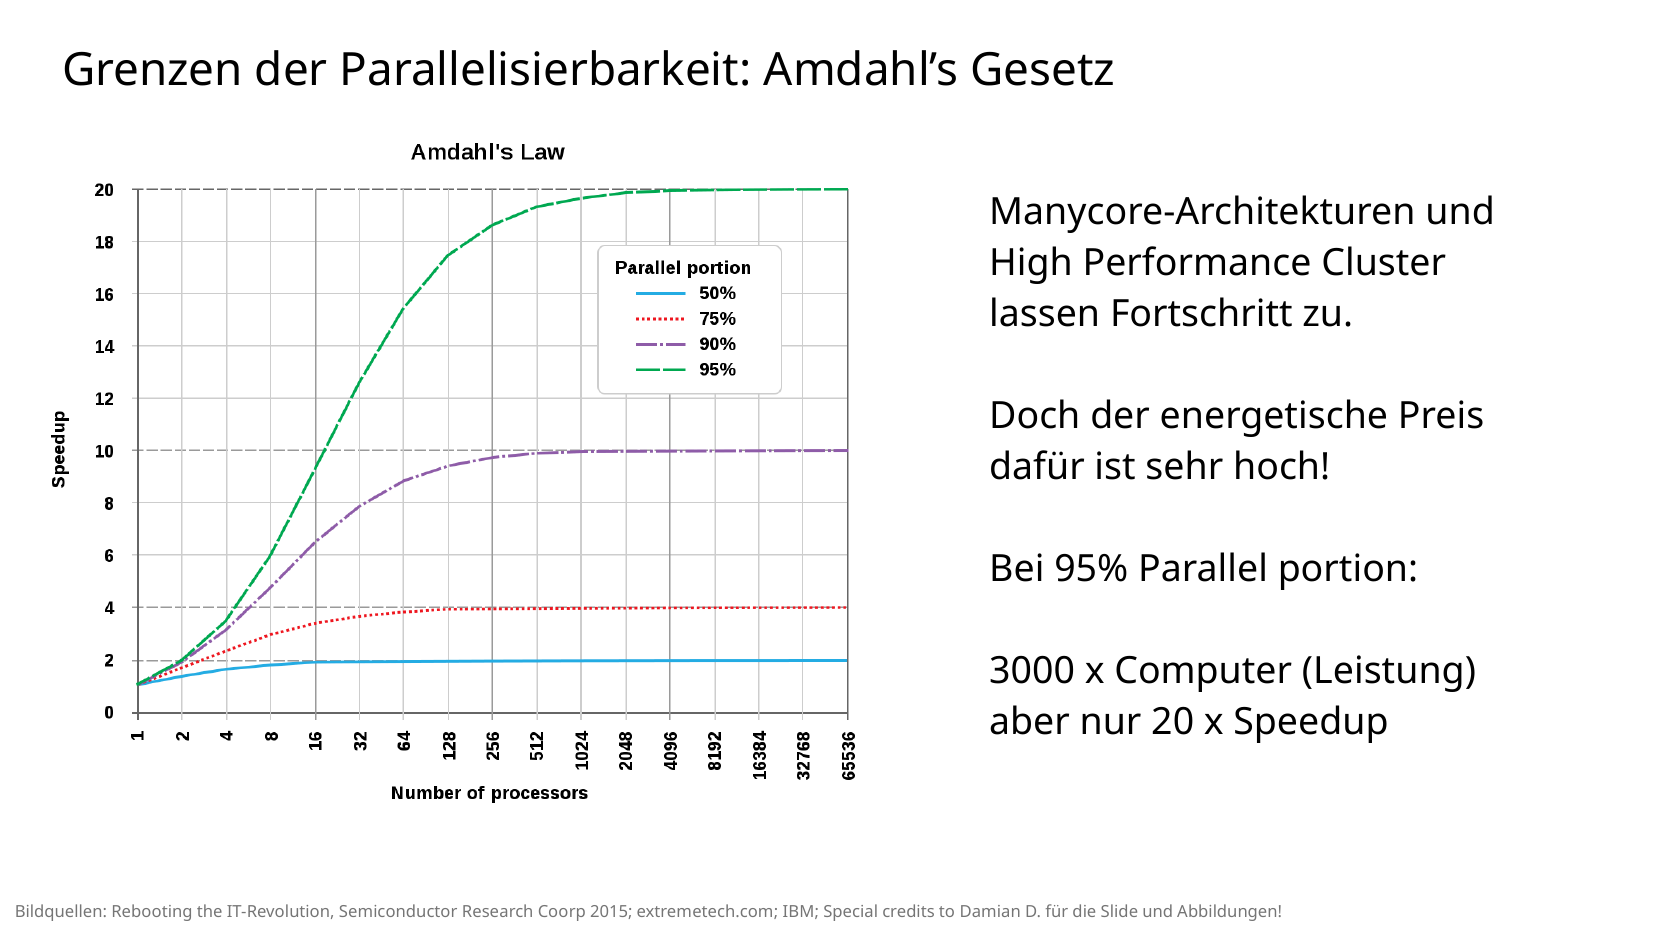

Grenzen der Parallelisierbarkeit: Amdahl’s Gesetz
Manycore-Architekturen und High Performance Cluster lassen Fortschritt zu.
Doch der energetische Preis dafür ist sehr hoch!
Bei 95% Parallel portion:
3000 x Computer (Leistung)
aber nur 20 x Speedup
Bildquellen: Rebooting the IT-Revolution, Semiconductor Research Coorp 2015; extremetech.com; IBM; Special credits to Damian D. für die Slide und Abbildungen!